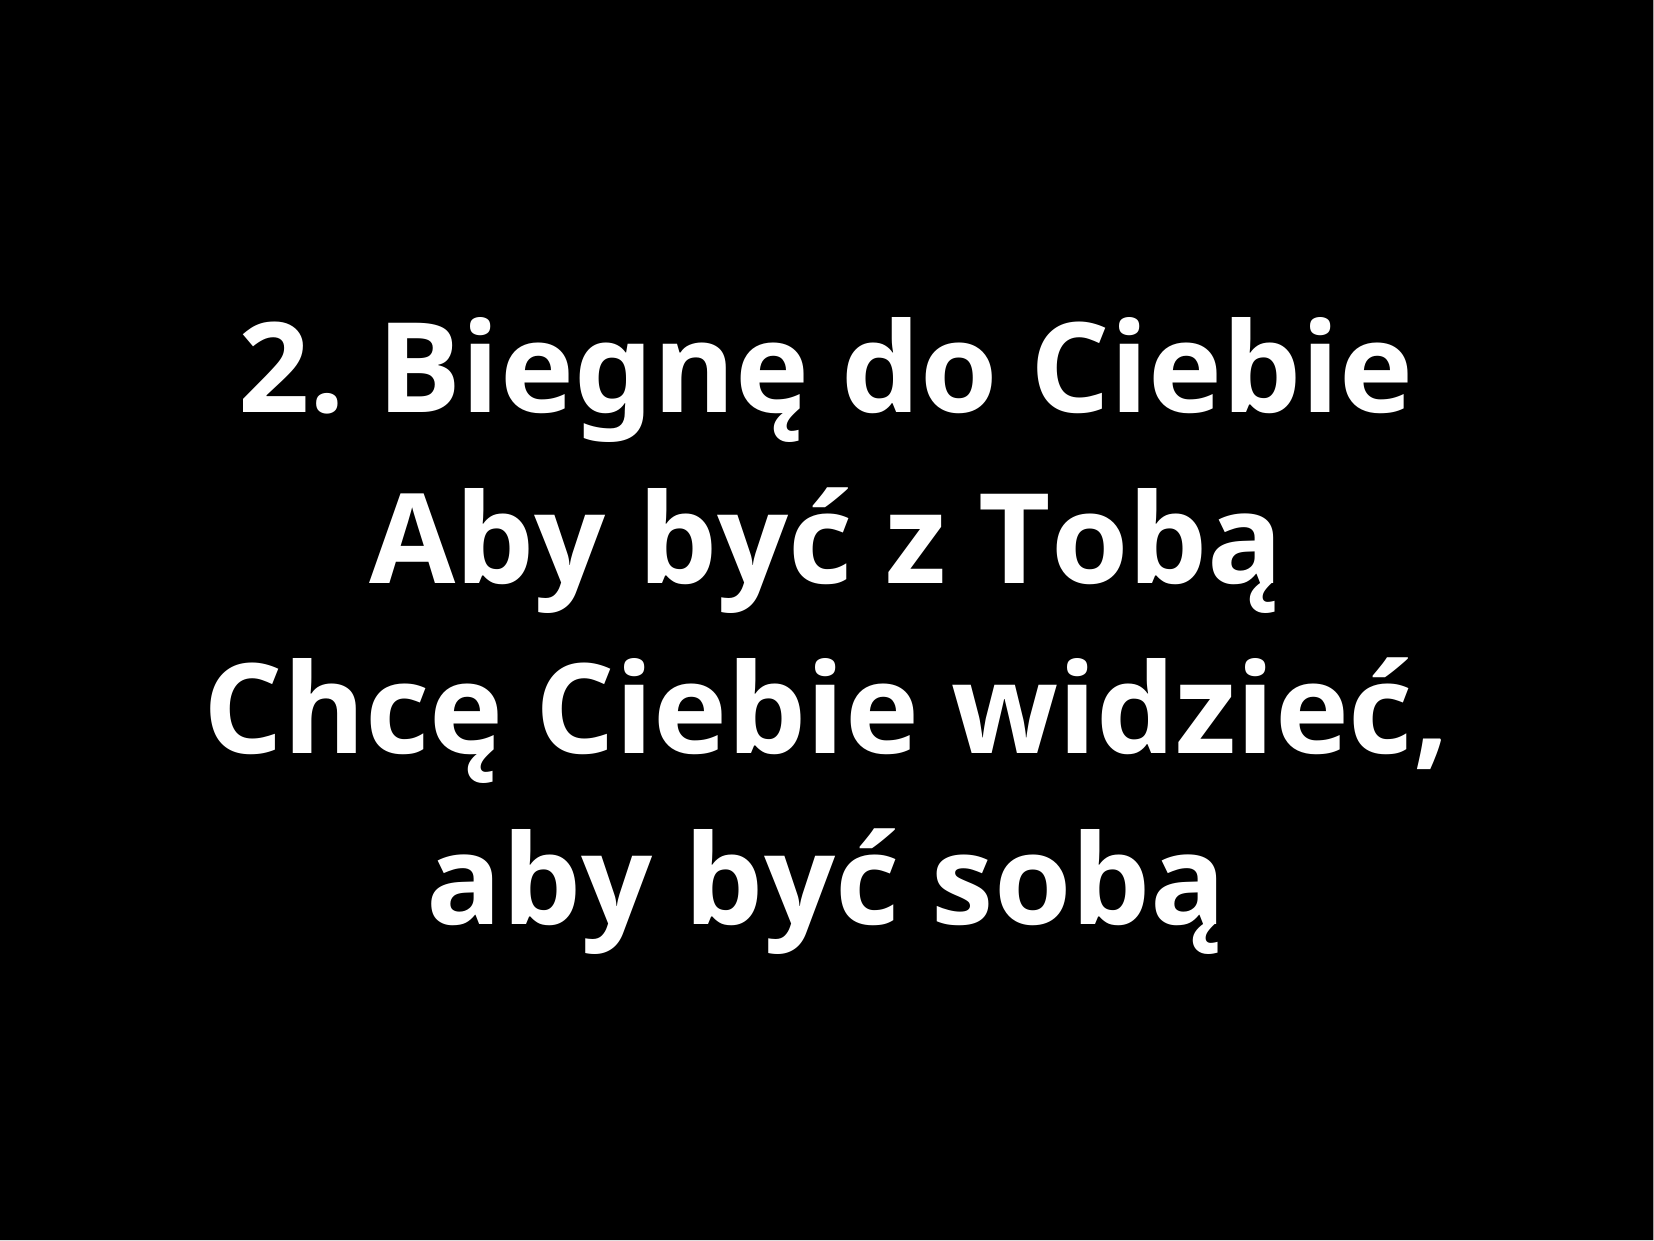

# 2. Biegnę do Ciebie Aby być z Tobą Chcę Ciebie widzieć, aby być sobą